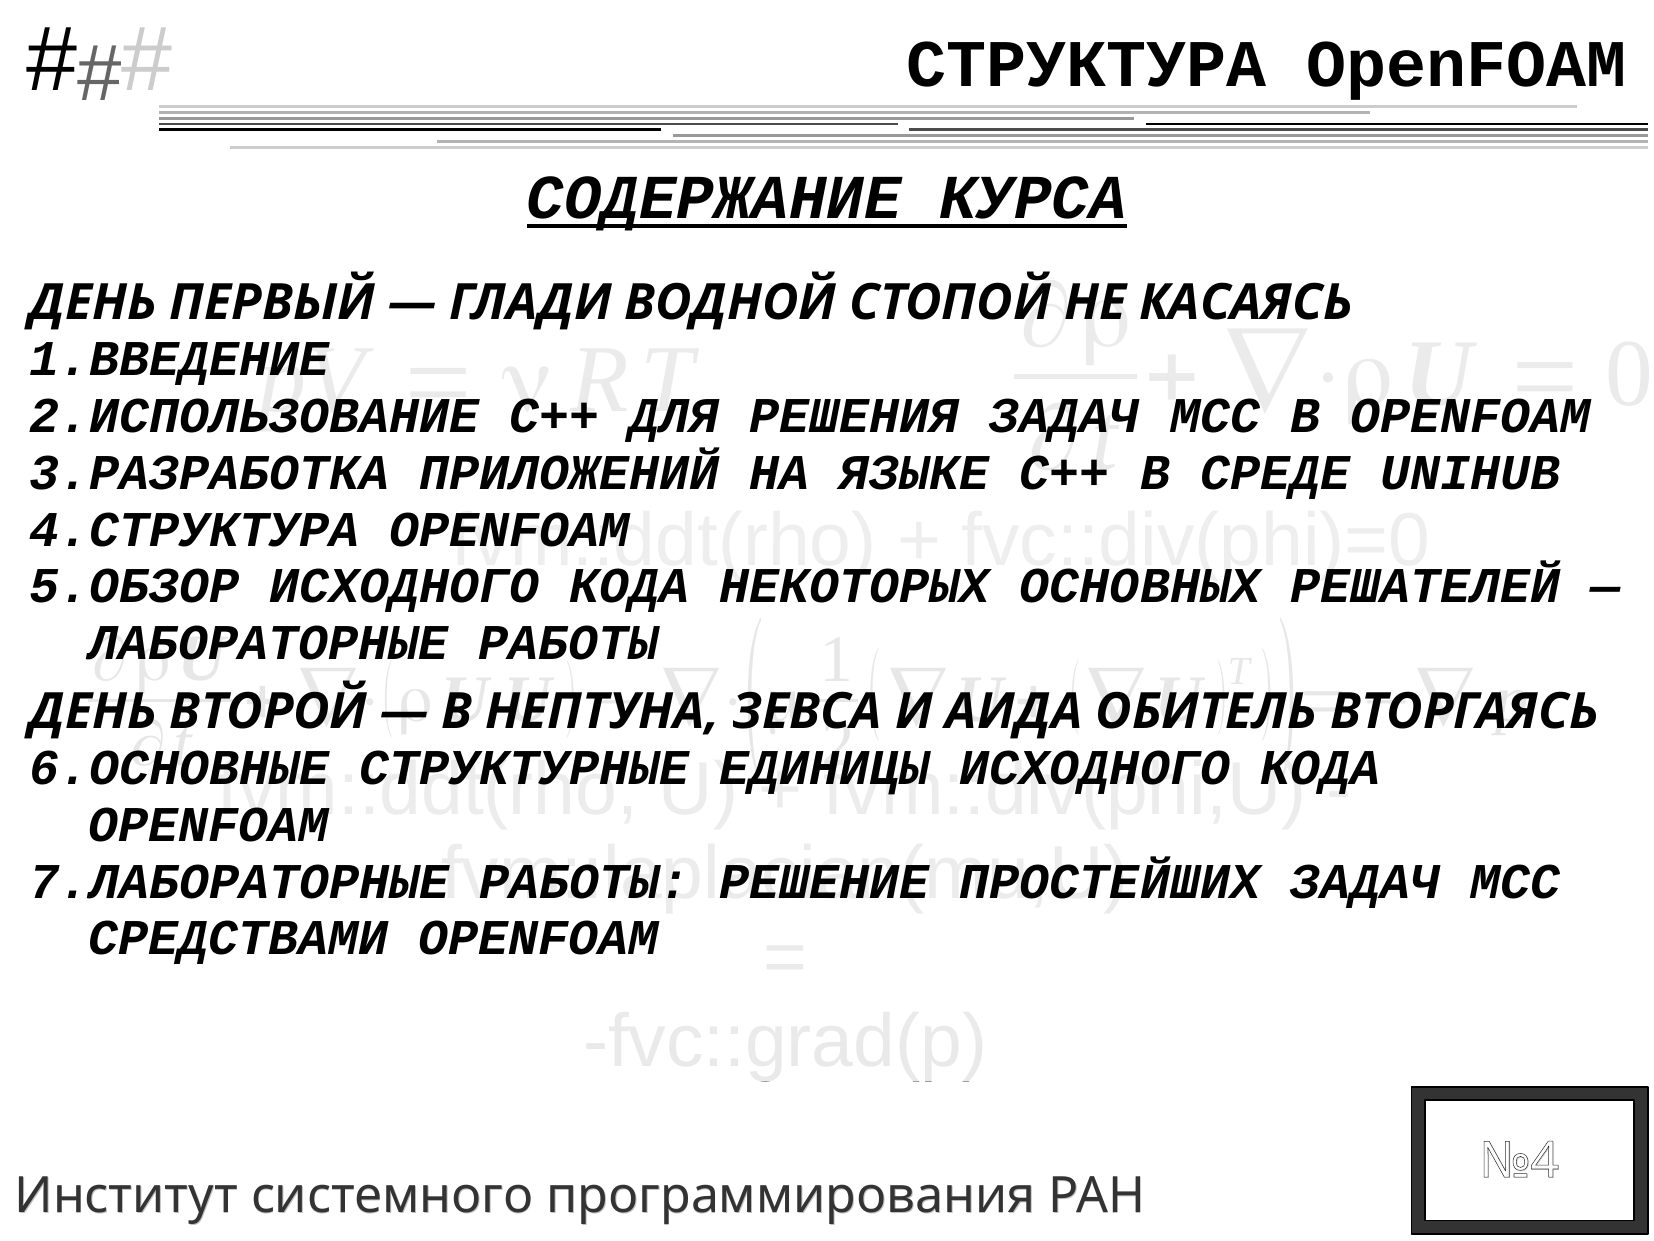

# СОДЕРЖАНИЕ КУРСА
ДЕНЬ ПЕРВЫЙ — ГЛАДИ ВОДНОЙ СТОПОЙ НЕ КАСАЯСЬ
1.ВВЕДЕНИЕ
2.ИСПОЛЬЗОВАНИЕ C++ ДЛЯ РЕШЕНИЯ ЗАДАЧ МСС В OPENFOAM
3.РАЗРАБОТКА ПРИЛОЖЕНИЙ НА ЯЗЫКЕ C++ В СРЕДЕ UNIHUB
4.СТРУКТУРА OPENFOAM
5.ОБЗОР ИСХОДНОГО КОДА НЕКОТОРЫХ ОСНОВНЫХ РЕШАТЕЛЕЙ — ЛАБОРАТОРНЫЕ РАБОТЫ
ДЕНЬ ВТОРОЙ — В НЕПТУНА, ЗЕВСА И АИДА ОБИТЕЛЬ ВТОРГАЯСЬ
6.ОСНОВНЫЕ СТРУКТУРНЫЕ ЕДИНИЦЫ ИСХОДНОГО КОДА OPENFOAM
7.ЛАБОРАТОРНЫЕ РАБОТЫ: РЕШЕНИЕ ПРОСТЕЙШИХ ЗАДАЧ МСС СРЕДСТВАМИ OPENFOAM